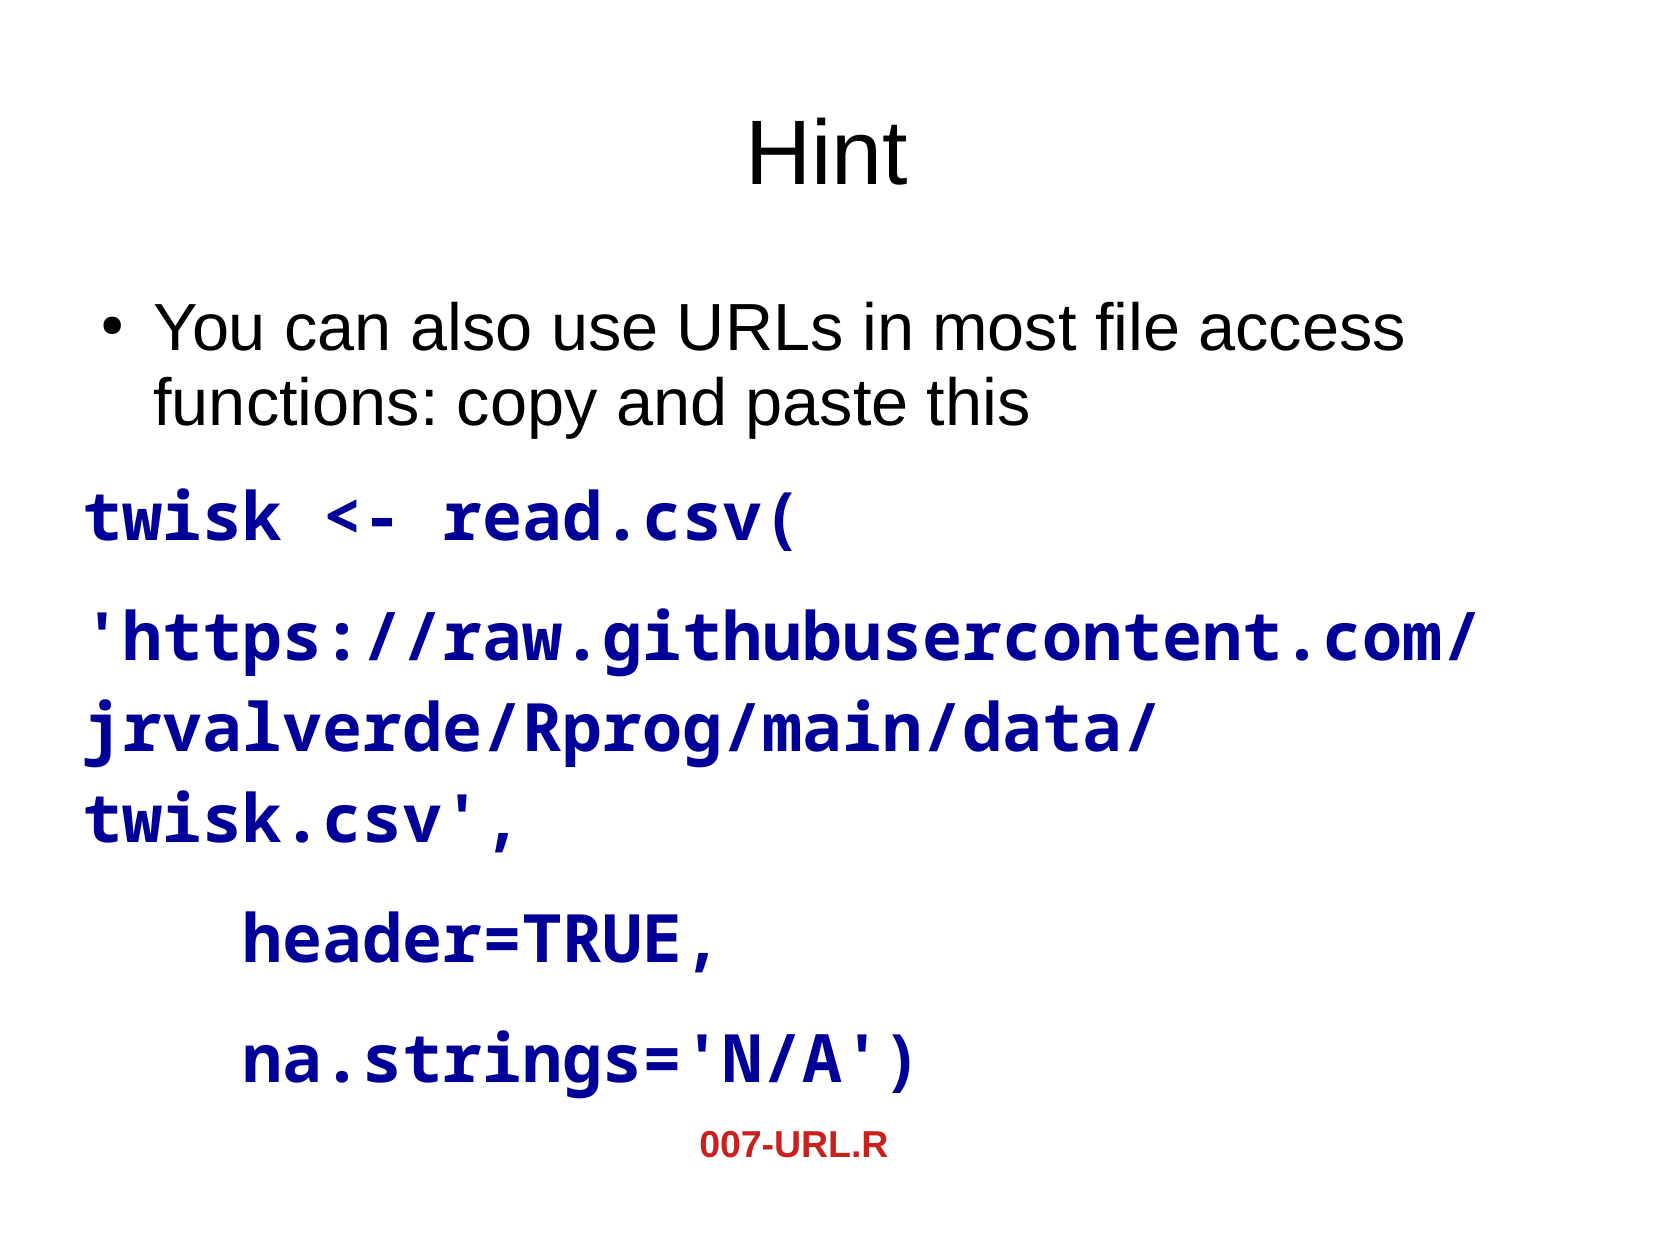

# Hint
You can also use URLs in most file access functions: copy and paste this
twisk <- read.csv(
'https://raw.githubusercontent.com/jrvalverde/Rprog/main/data/twisk.csv',
 header=TRUE,
 na.strings='N/A')
007-URL.R